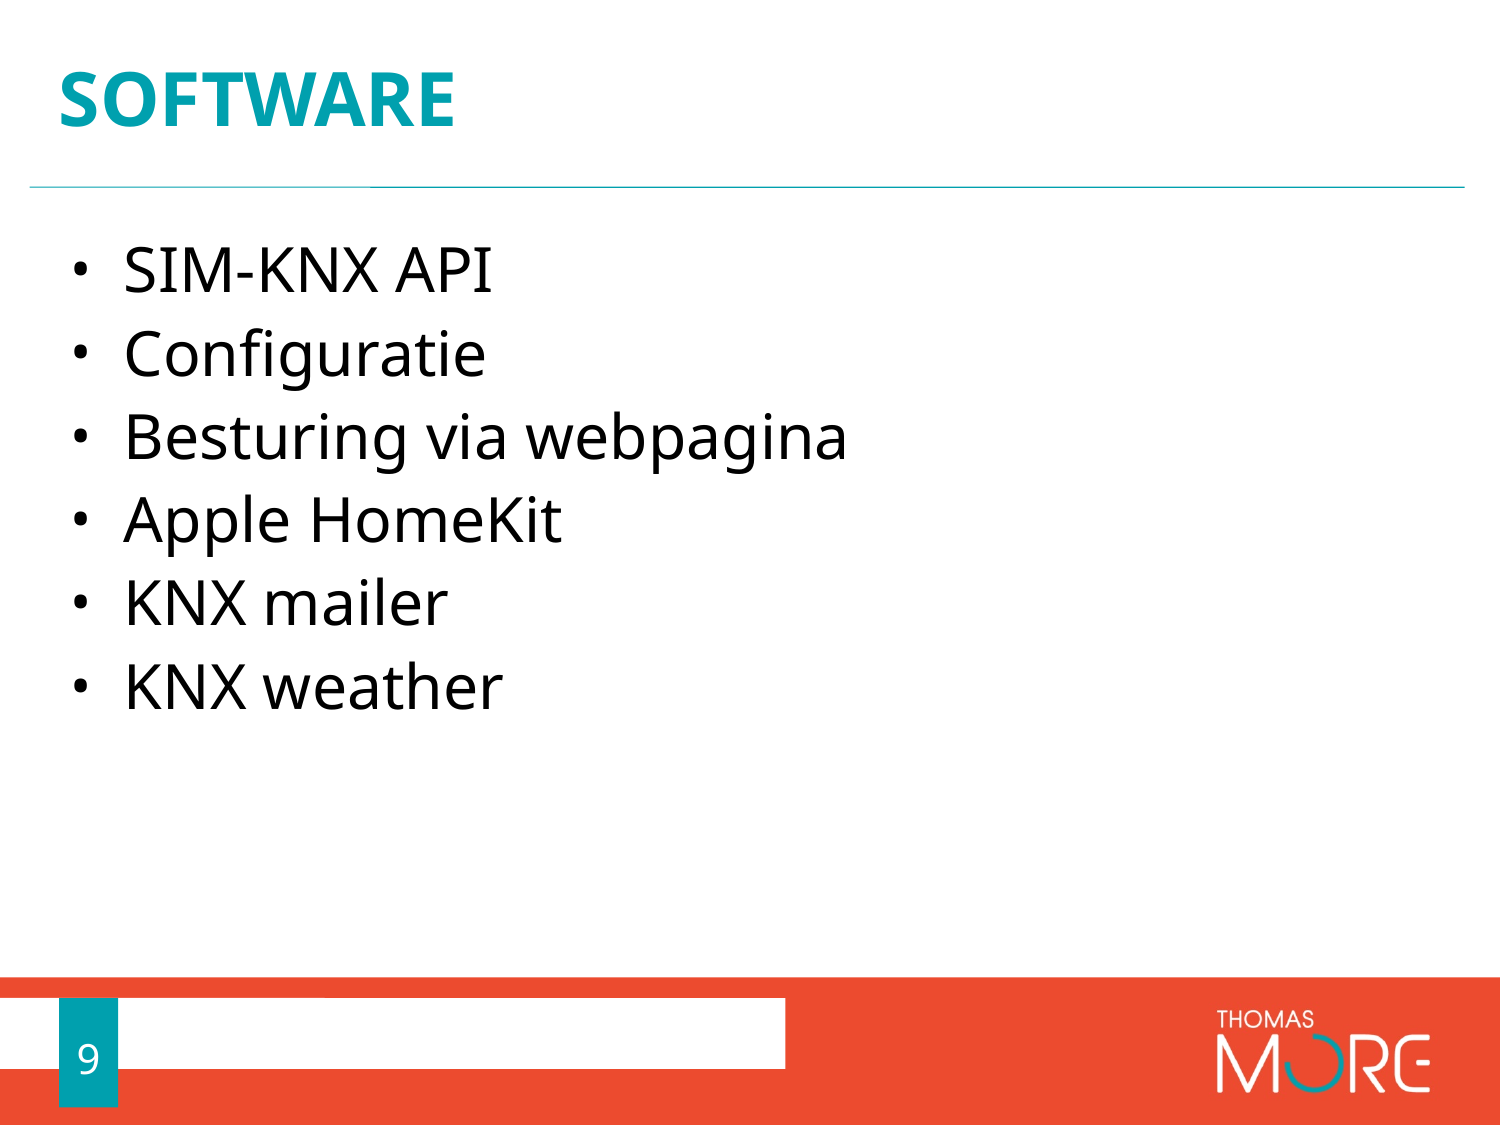

SOFTWARE
# SIM-KNX API
Configuratie
Besturing via webpagina
Apple HomeKit
KNX mailer
KNX weather